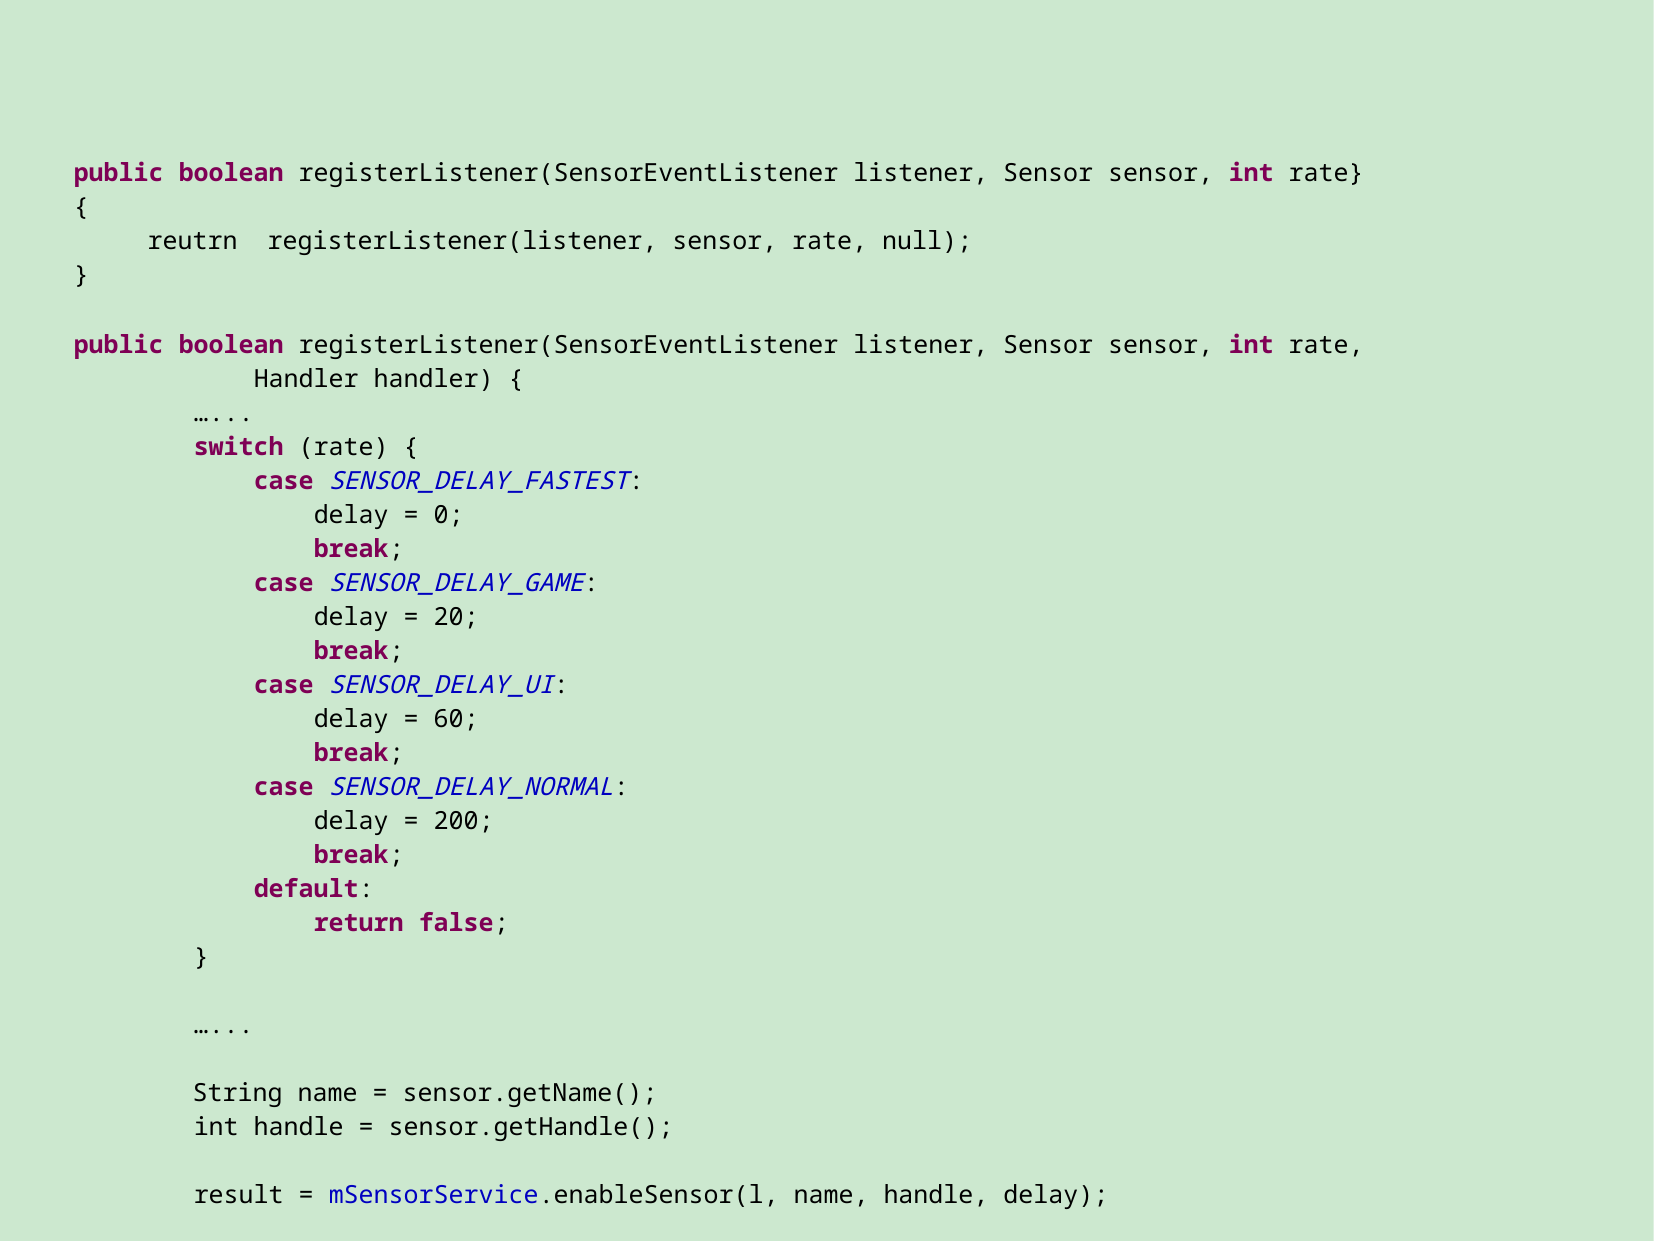

#
public boolean registerListener(SensorEventListener listener, Sensor sensor, int rate}
{
	reutrn registerListener(listener, sensor, rate, null);
}
public boolean registerListener(SensorEventListener listener, Sensor sensor, int rate,
 Handler handler) {
 …...
 switch (rate) {
 case SENSOR_DELAY_FASTEST:
 delay = 0;
 break;
 case SENSOR_DELAY_GAME:
 delay = 20;
 break;
 case SENSOR_DELAY_UI:
 delay = 60;
 break;
 case SENSOR_DELAY_NORMAL:
 delay = 200;
 break;
 default:
 return false;
 }
 …...
	 String name = sensor.getName();
 int handle = sensor.getHandle();
 result = mSensorService.enableSensor(l, name, handle, delay);
	 …...
}